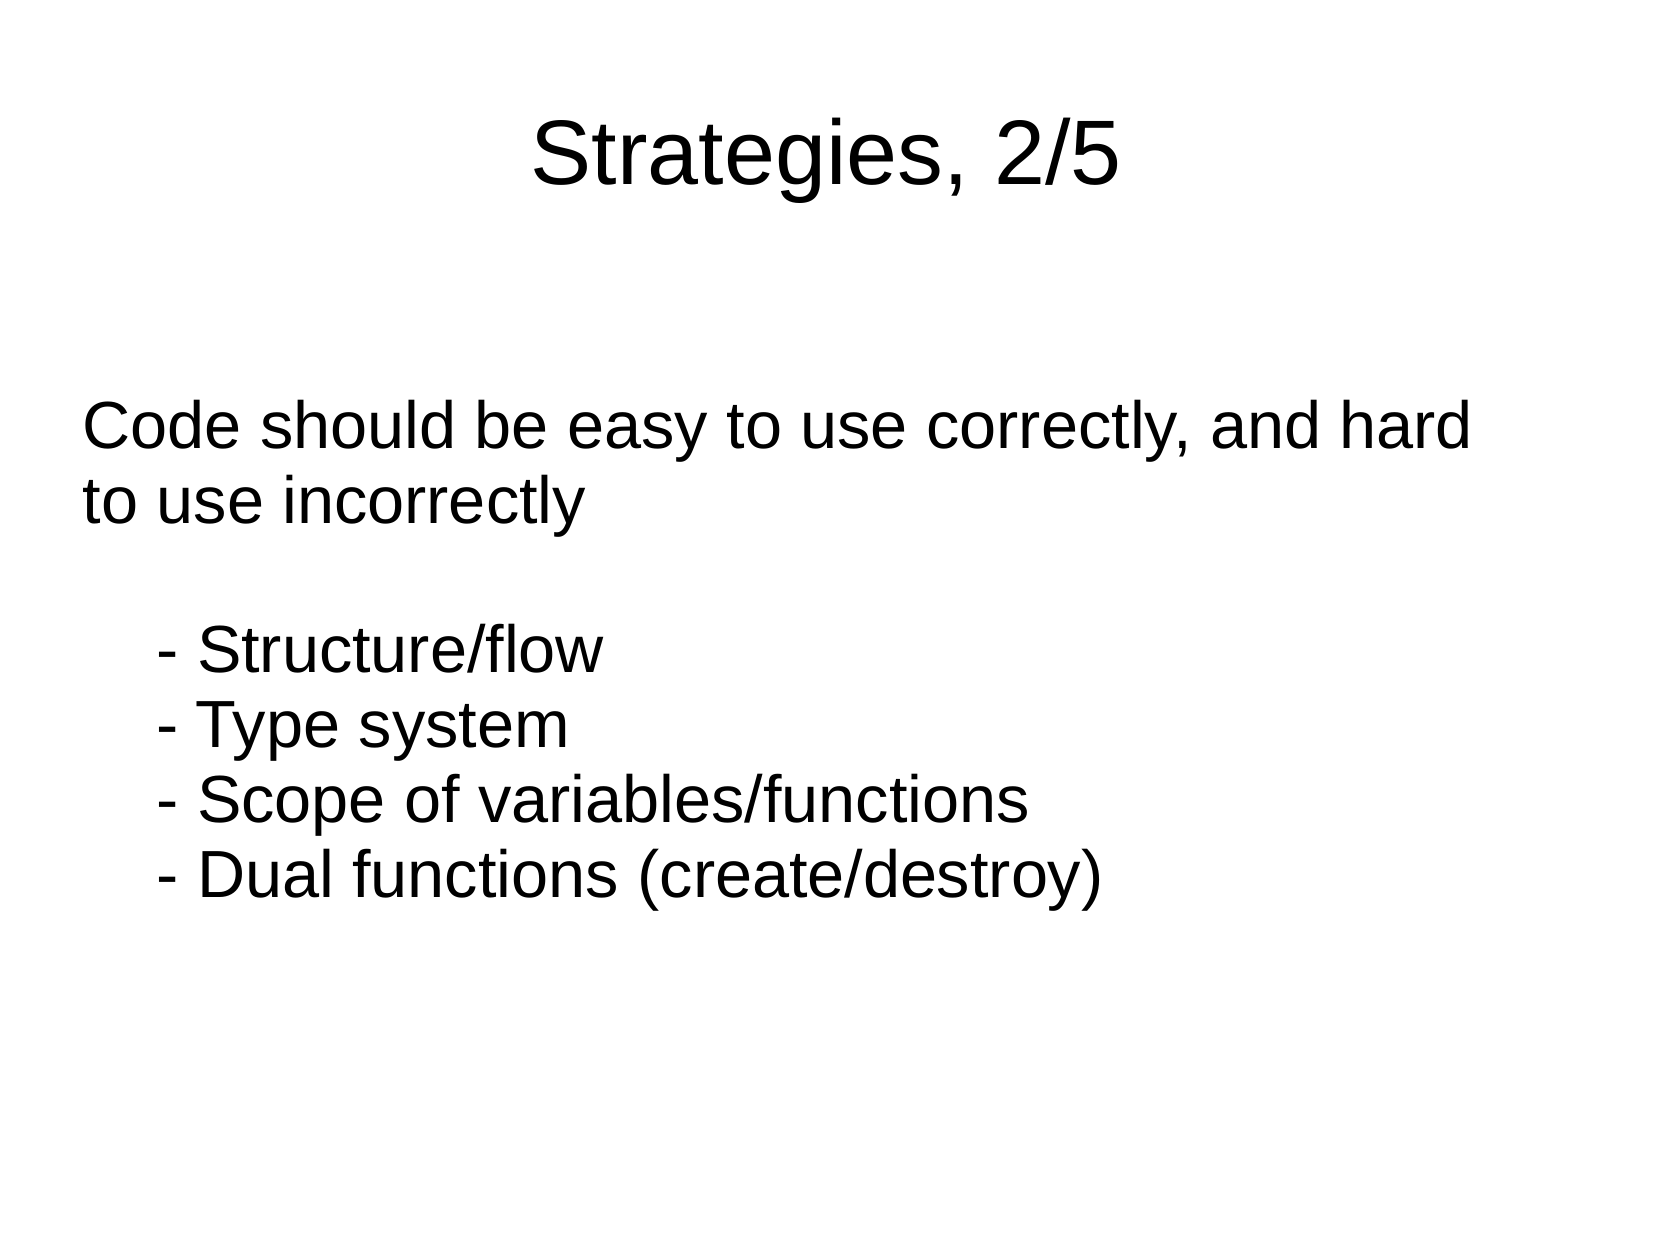

# Strategies, 2/5
Code should be easy to use correctly, and hard to use incorrectly
	- Structure/flow
	- Type system
	- Scope of variables/functions
	- Dual functions (create/destroy)